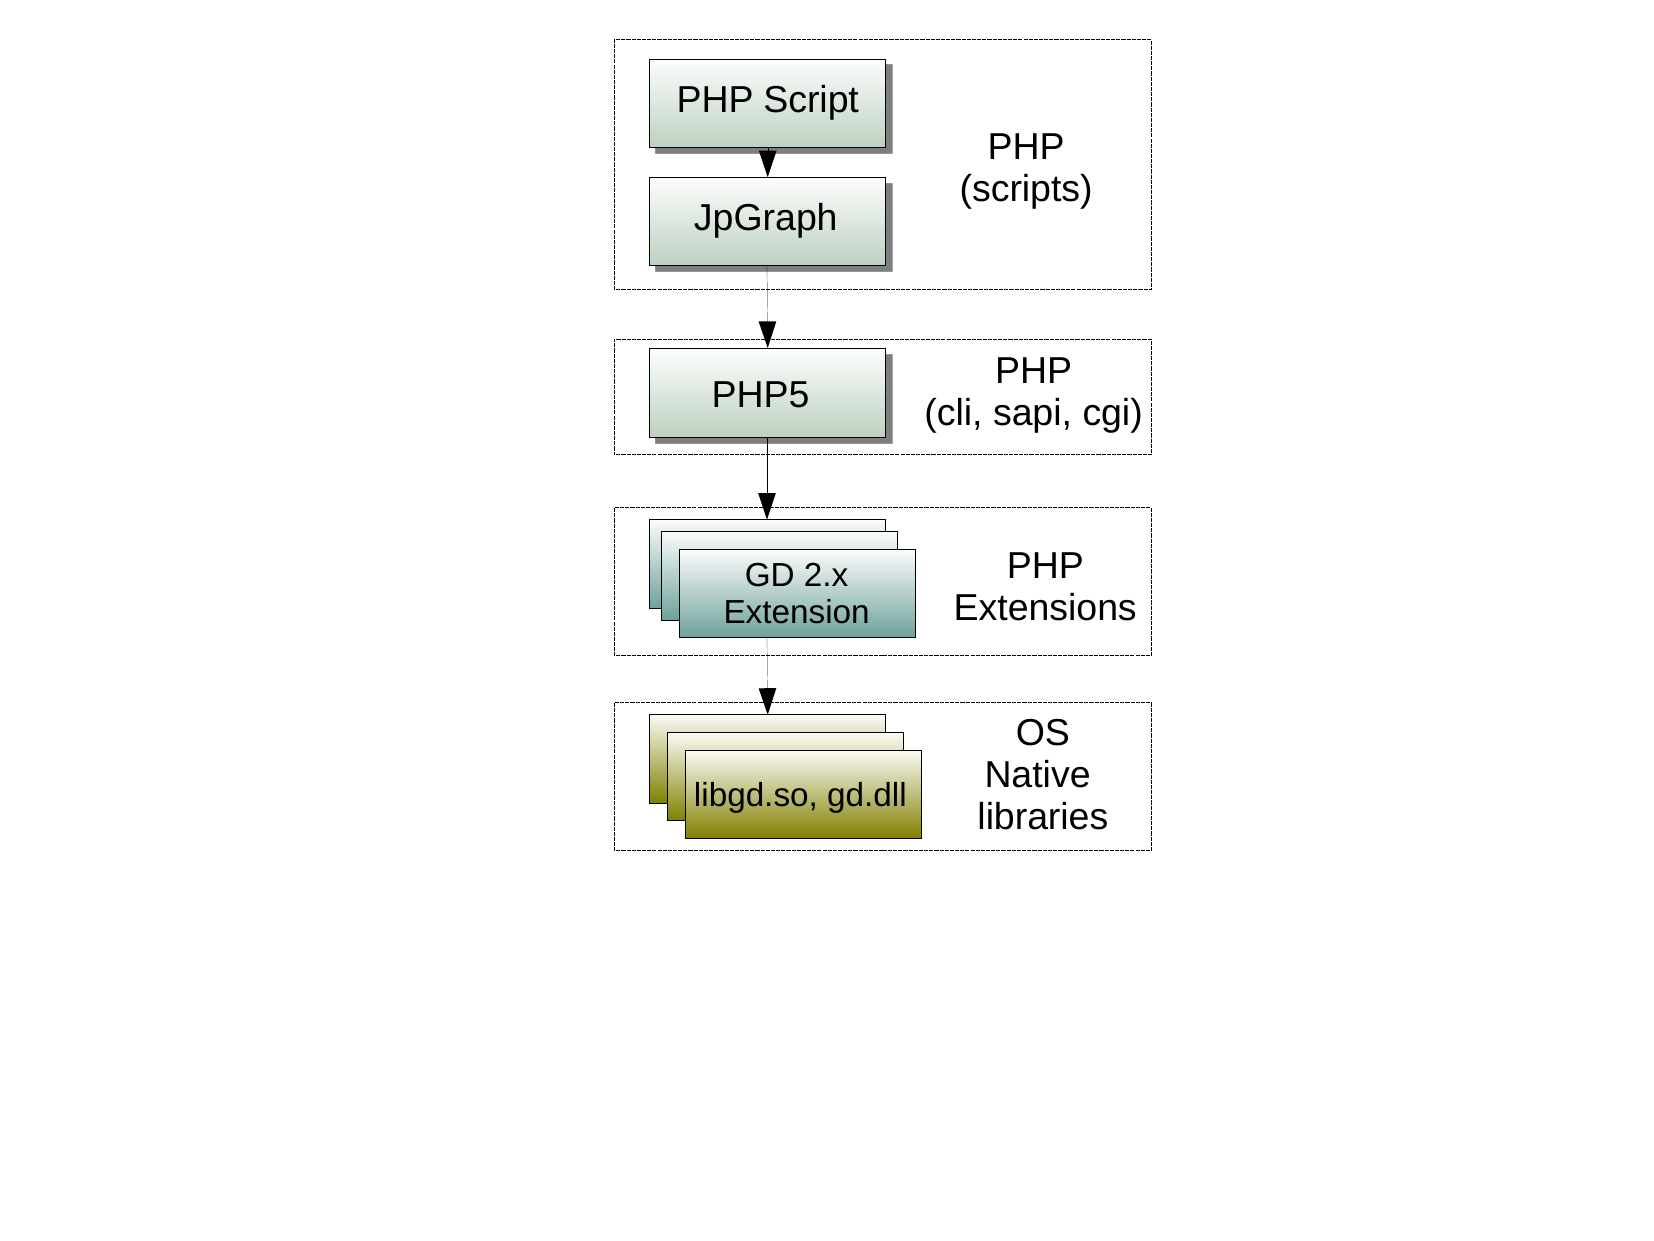

PHP Script
PHP
(scripts)
JpGraph
PHP
(cli, sapi, cgi)
PHP5
PHP
Extensions
GD 2.x
Extension
OS
Native
libraries
libgd.so, gd.dll